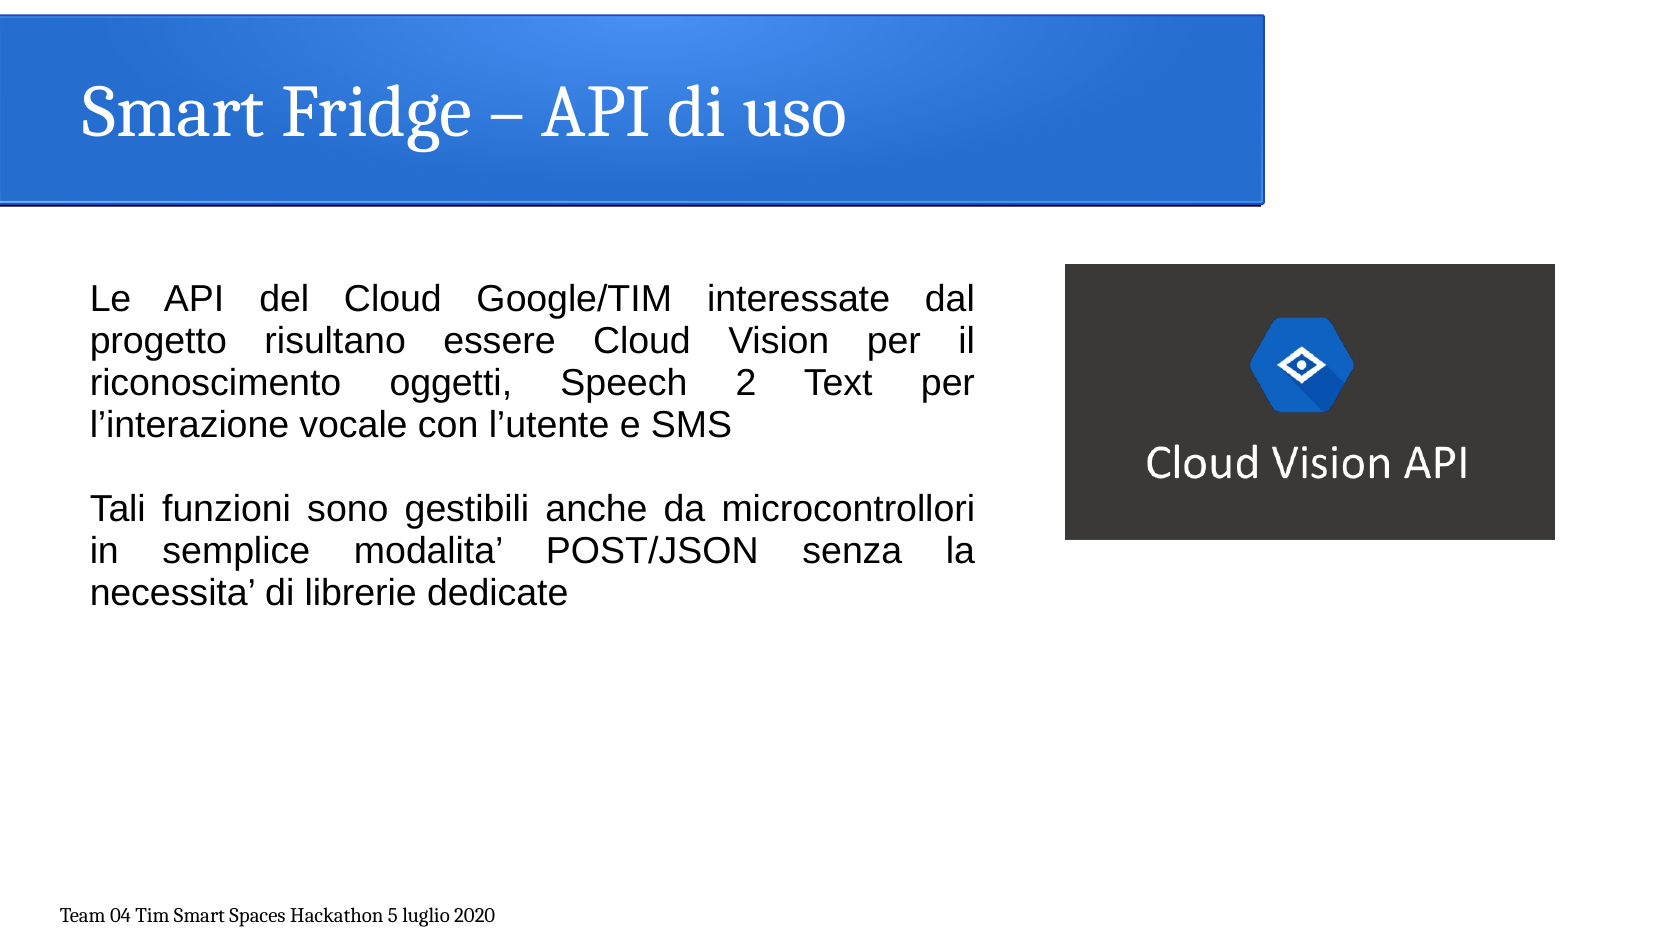

# Smart Fridge – API di uso
Le API del Cloud Google/TIM interessate dal progetto risultano essere Cloud Vision per il riconoscimento oggetti, Speech 2 Text per l’interazione vocale con l’utente e SMS
Tali funzioni sono gestibili anche da microcontrollori in semplice modalita’ POST/JSON senza la necessita’ di librerie dedicate
Team 04 Tim Smart Spaces Hackathon 5 luglio 2020